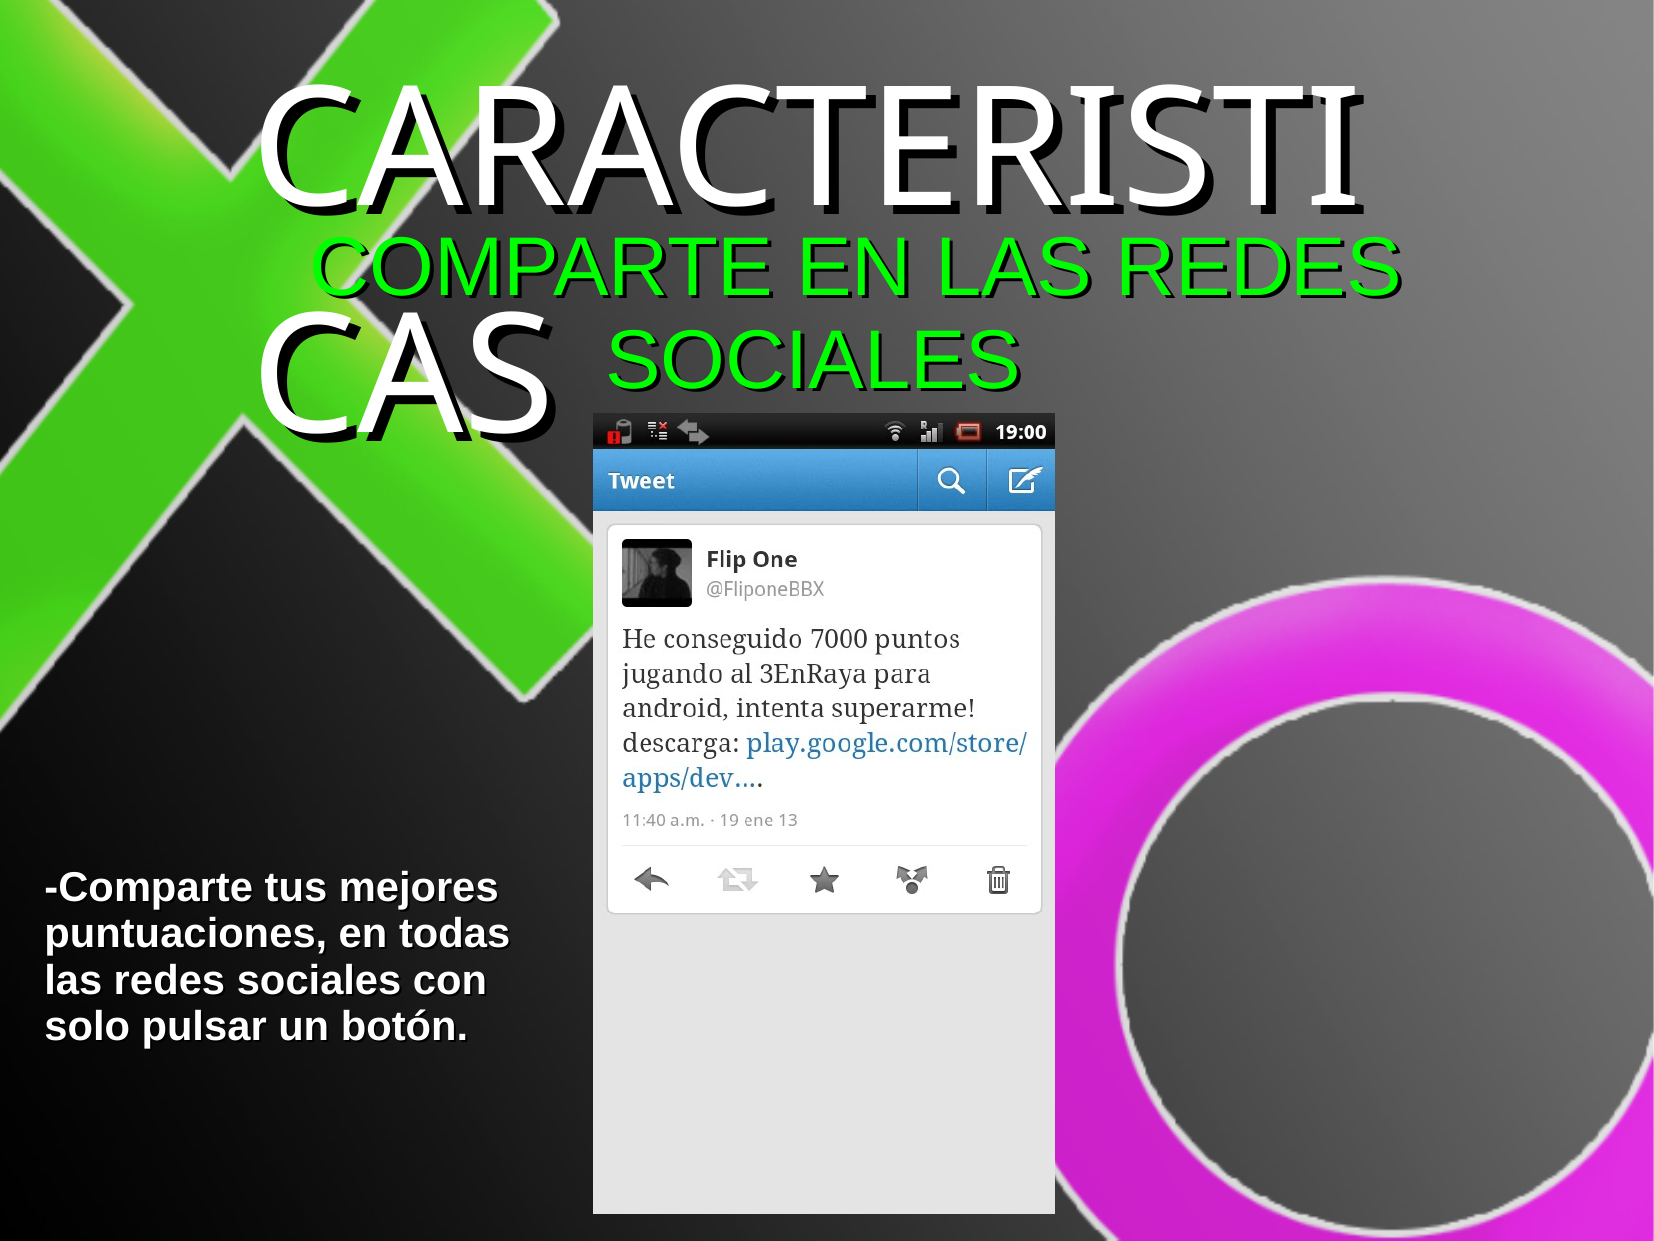

CARACTERISTICAS
COMPARTE EN LAS REDES 		 					SOCIALES
-Comparte tus mejores puntuaciones, en todas las redes sociales con solo pulsar un botón.